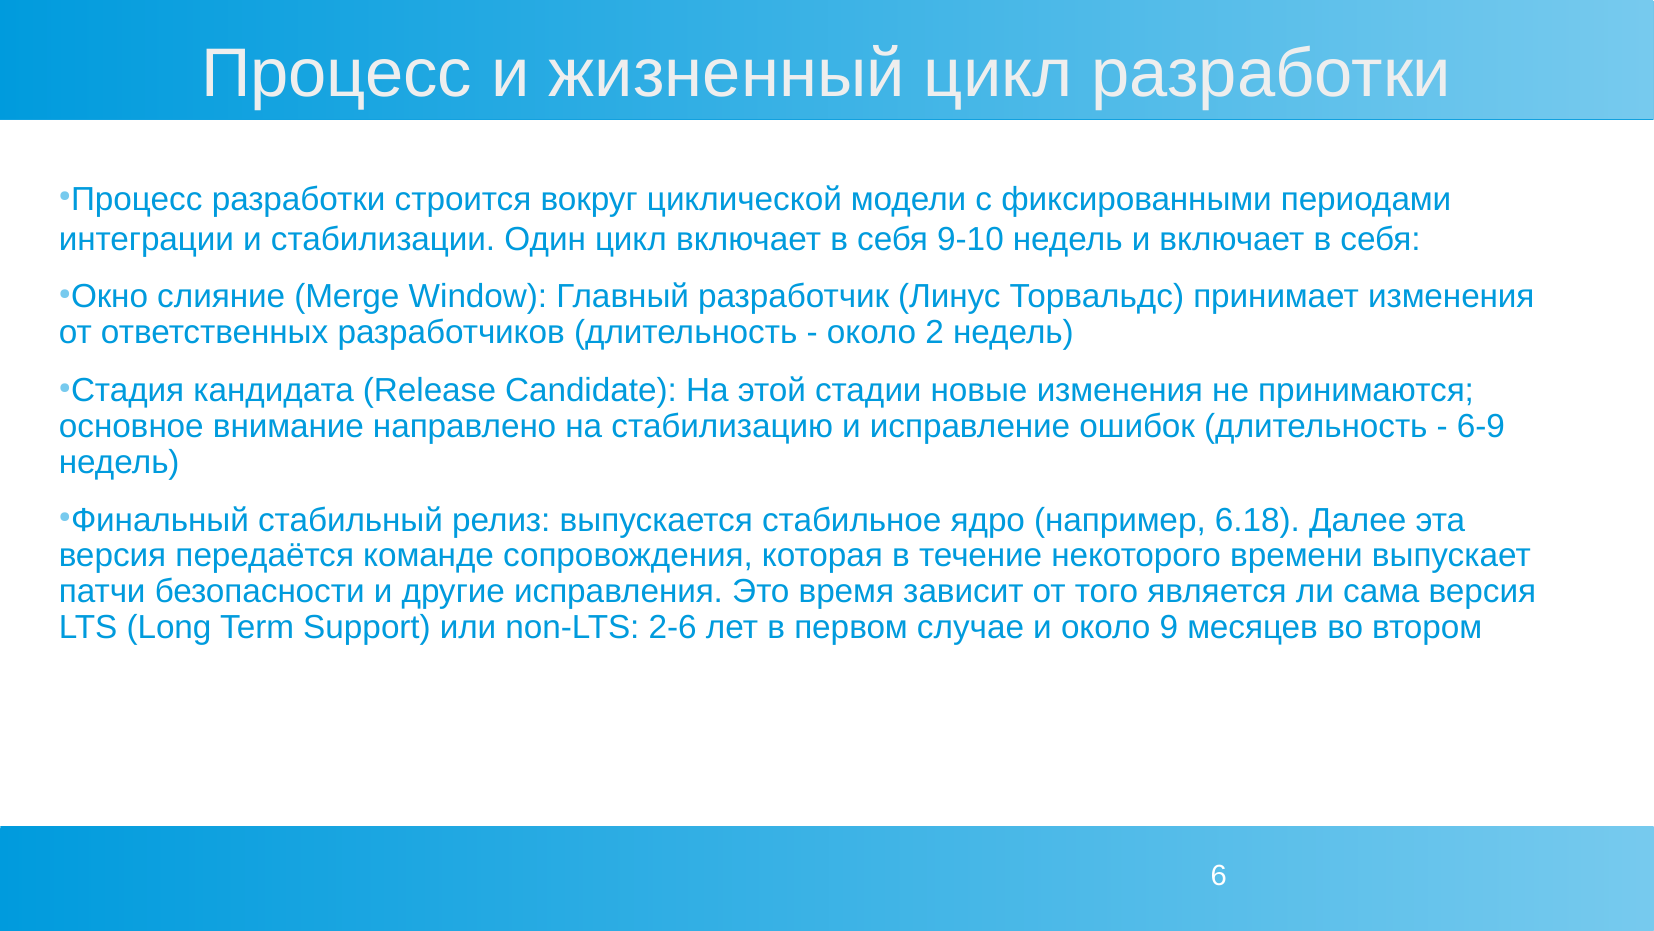

# Процесс и жизненный цикл разработки
Процесс разработки строится вокруг циклической модели с фиксированными периодами интеграции и стабилизации. Один цикл включает в себя 9-10 недель и включает в себя:
Окно слияние (Merge Window): Главный разработчик (Линус Торвальдс) принимает изменения от ответственных разработчиков (длительность - около 2 недель)
Стадия кандидата (Release Candidate): На этой стадии новые изменения не принимаются; основное внимание направлено на стабилизацию и исправление ошибок (длительность - 6-9 недель)
Финальный стабильный релиз: выпускается стабильное ядро (например, 6.18). Далее эта версия передаётся команде сопровождения, которая в течение некоторого времени выпускает патчи безопасности и другие исправления. Это время зависит от того является ли сама версия LTS (Long Term Support) или non-LTS: 2-6 лет в первом случае и около 9 месяцев во втором